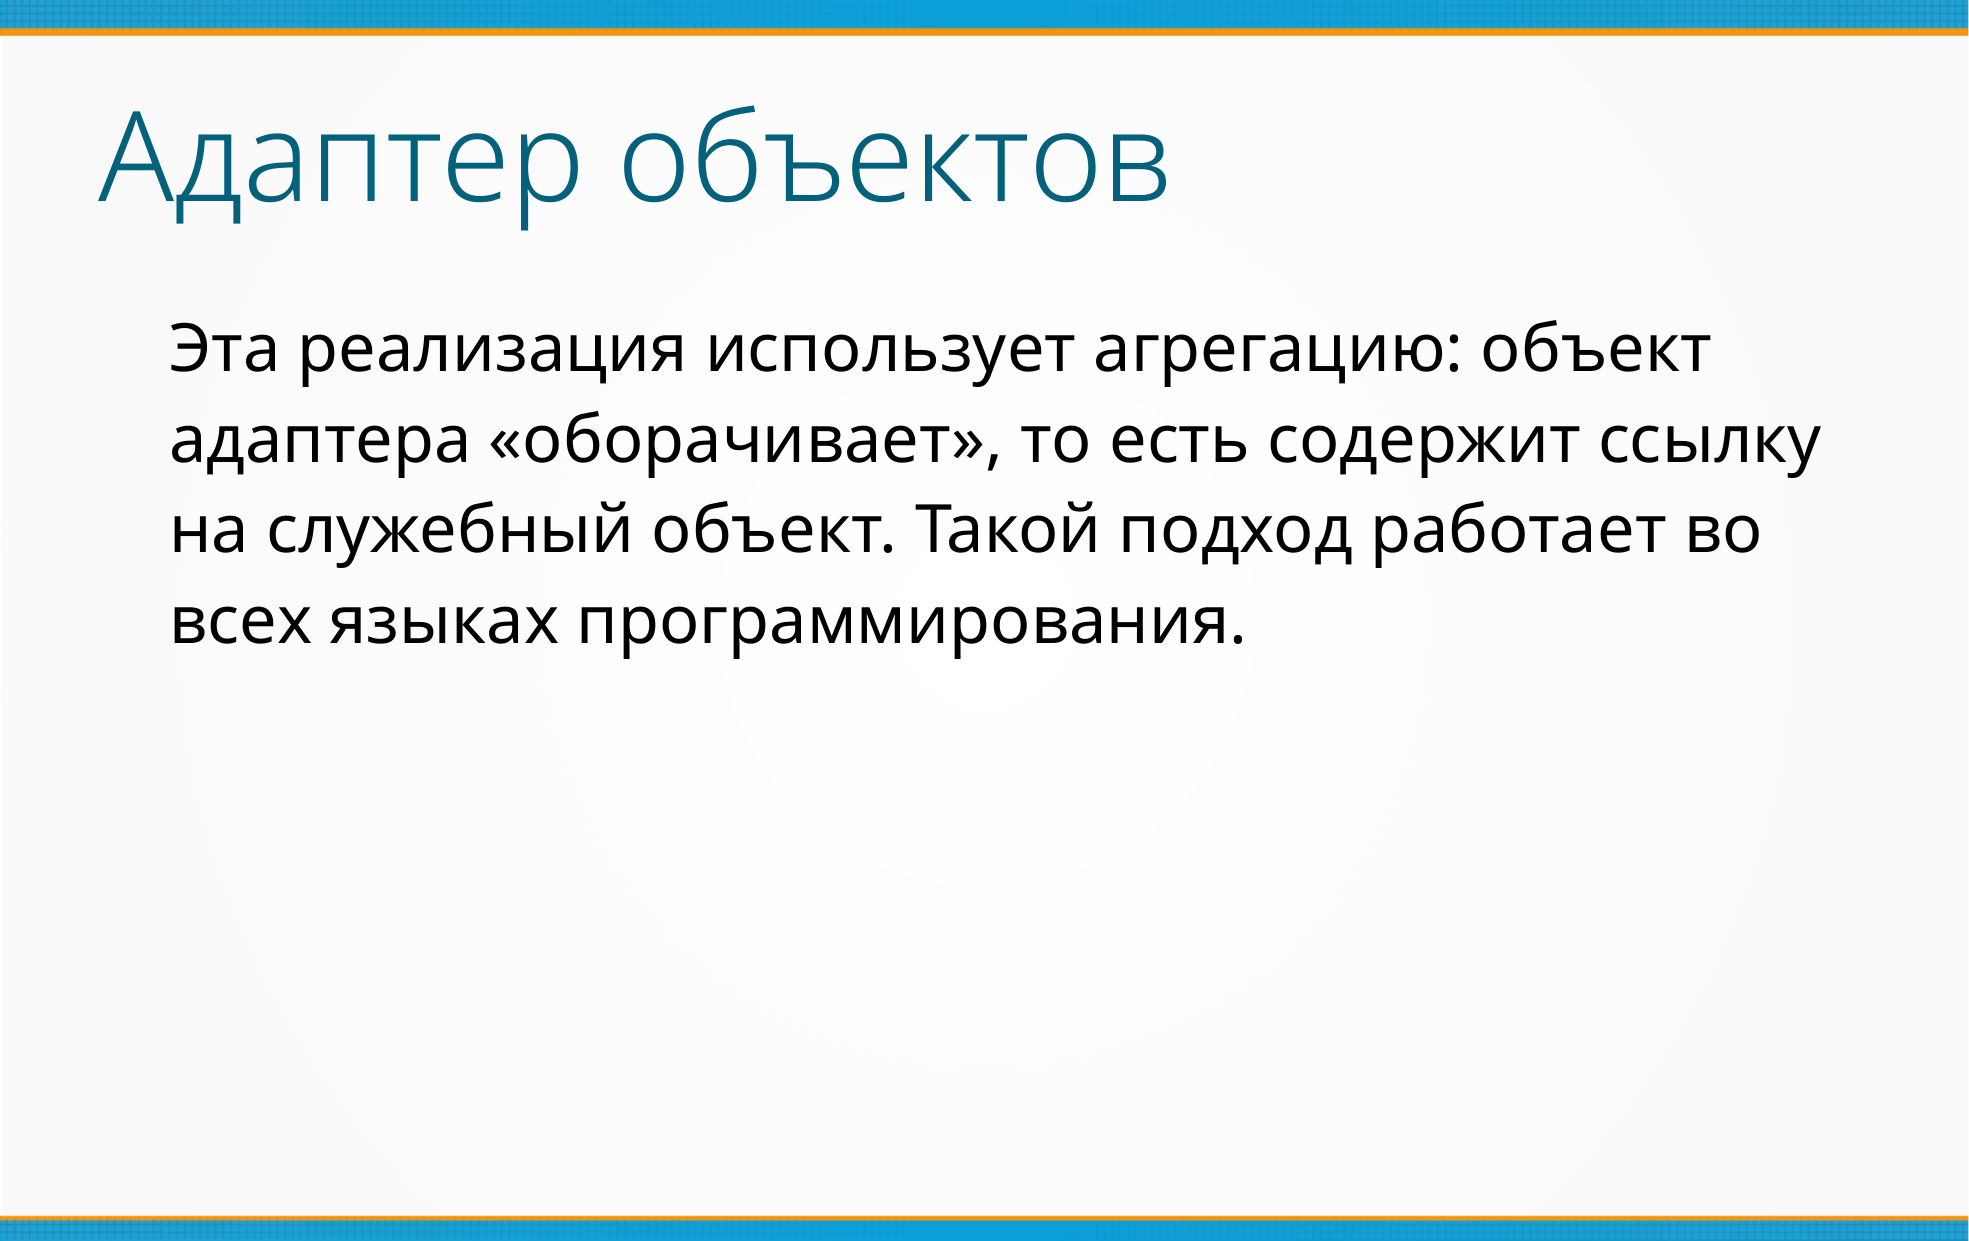

# Адаптер объектов
Эта реализация использует агрегацию: объект адаптера «оборачивает», то есть содержит ссылку на служебный объект. Такой подход работает во всех языках программирования.